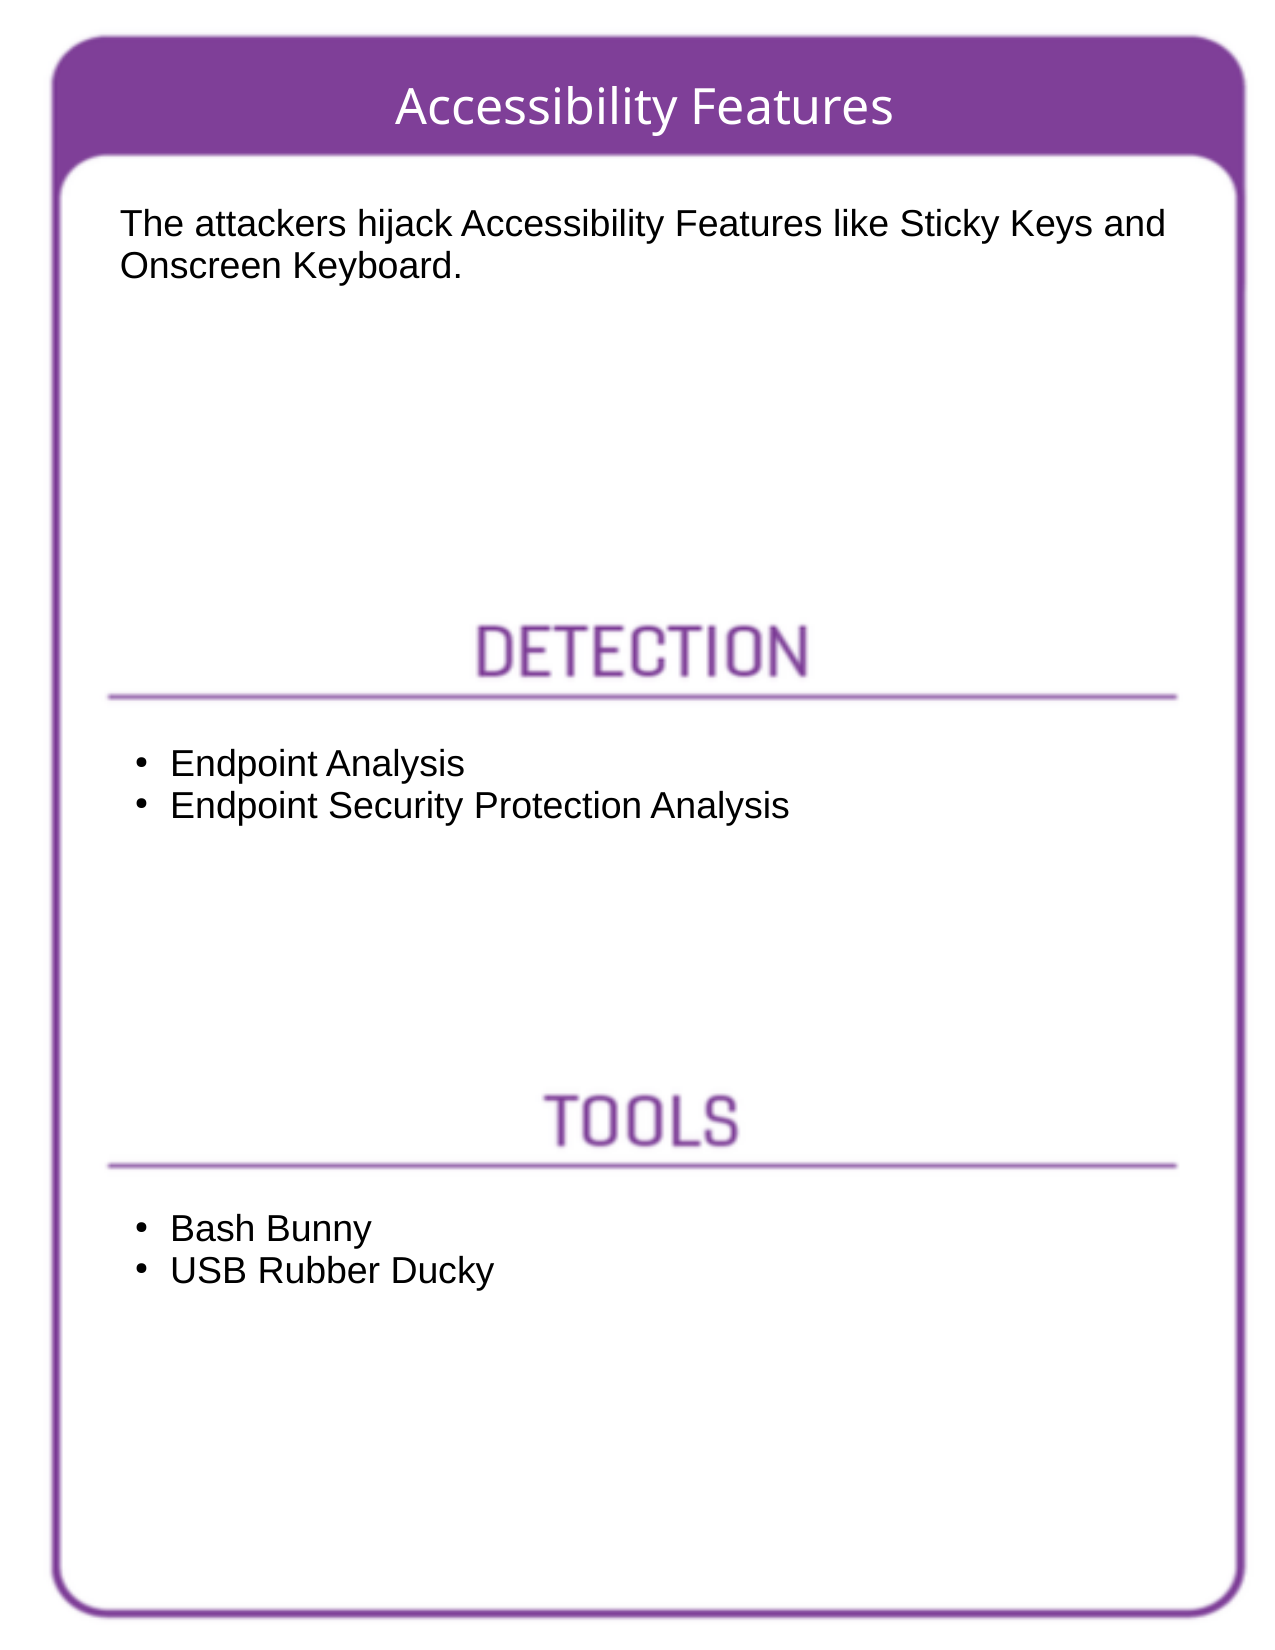

Accessibility Features
The attackers hijack Accessibility Features like Sticky Keys and Onscreen Keyboard.
Endpoint Analysis
Endpoint Security Protection Analysis
Bash Bunny
USB Rubber Ducky